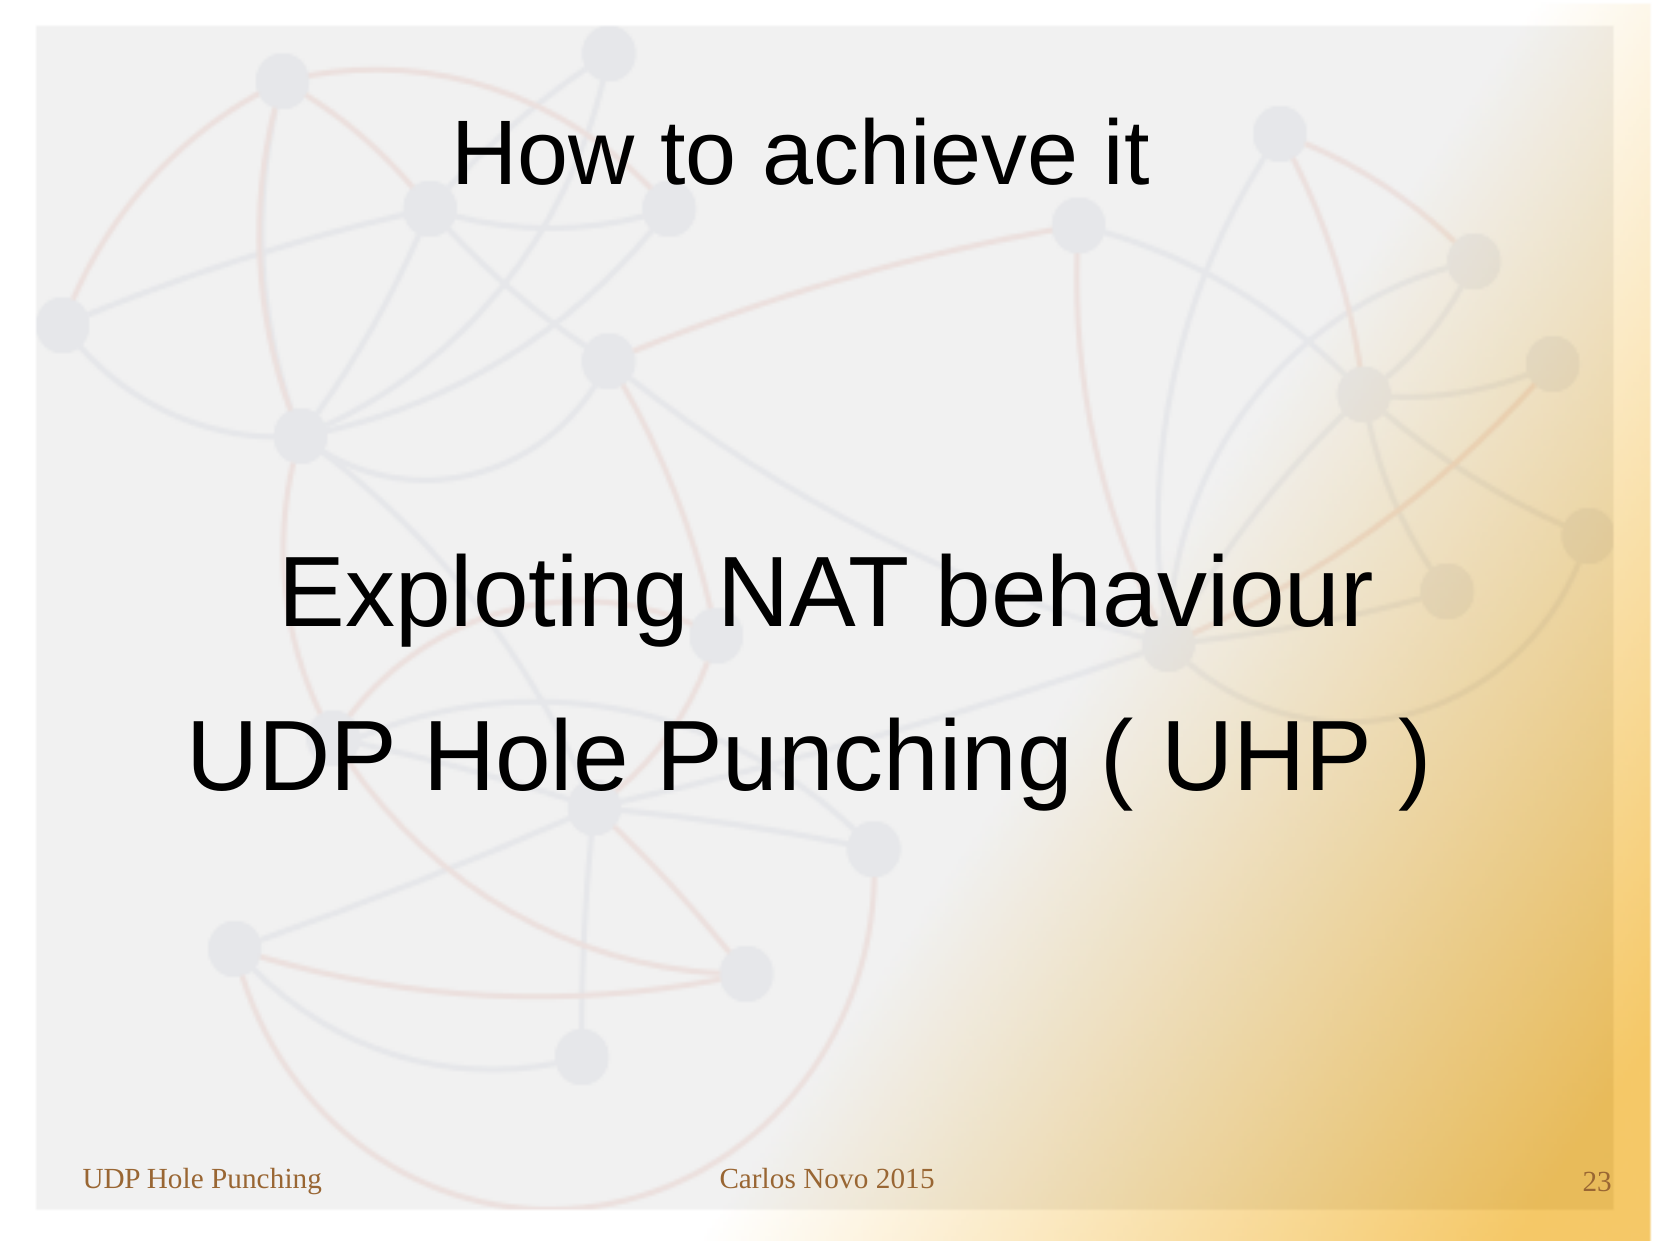

# How to achieve it
Exploting NAT behaviour
UDP Hole Punching ( UHP )
23